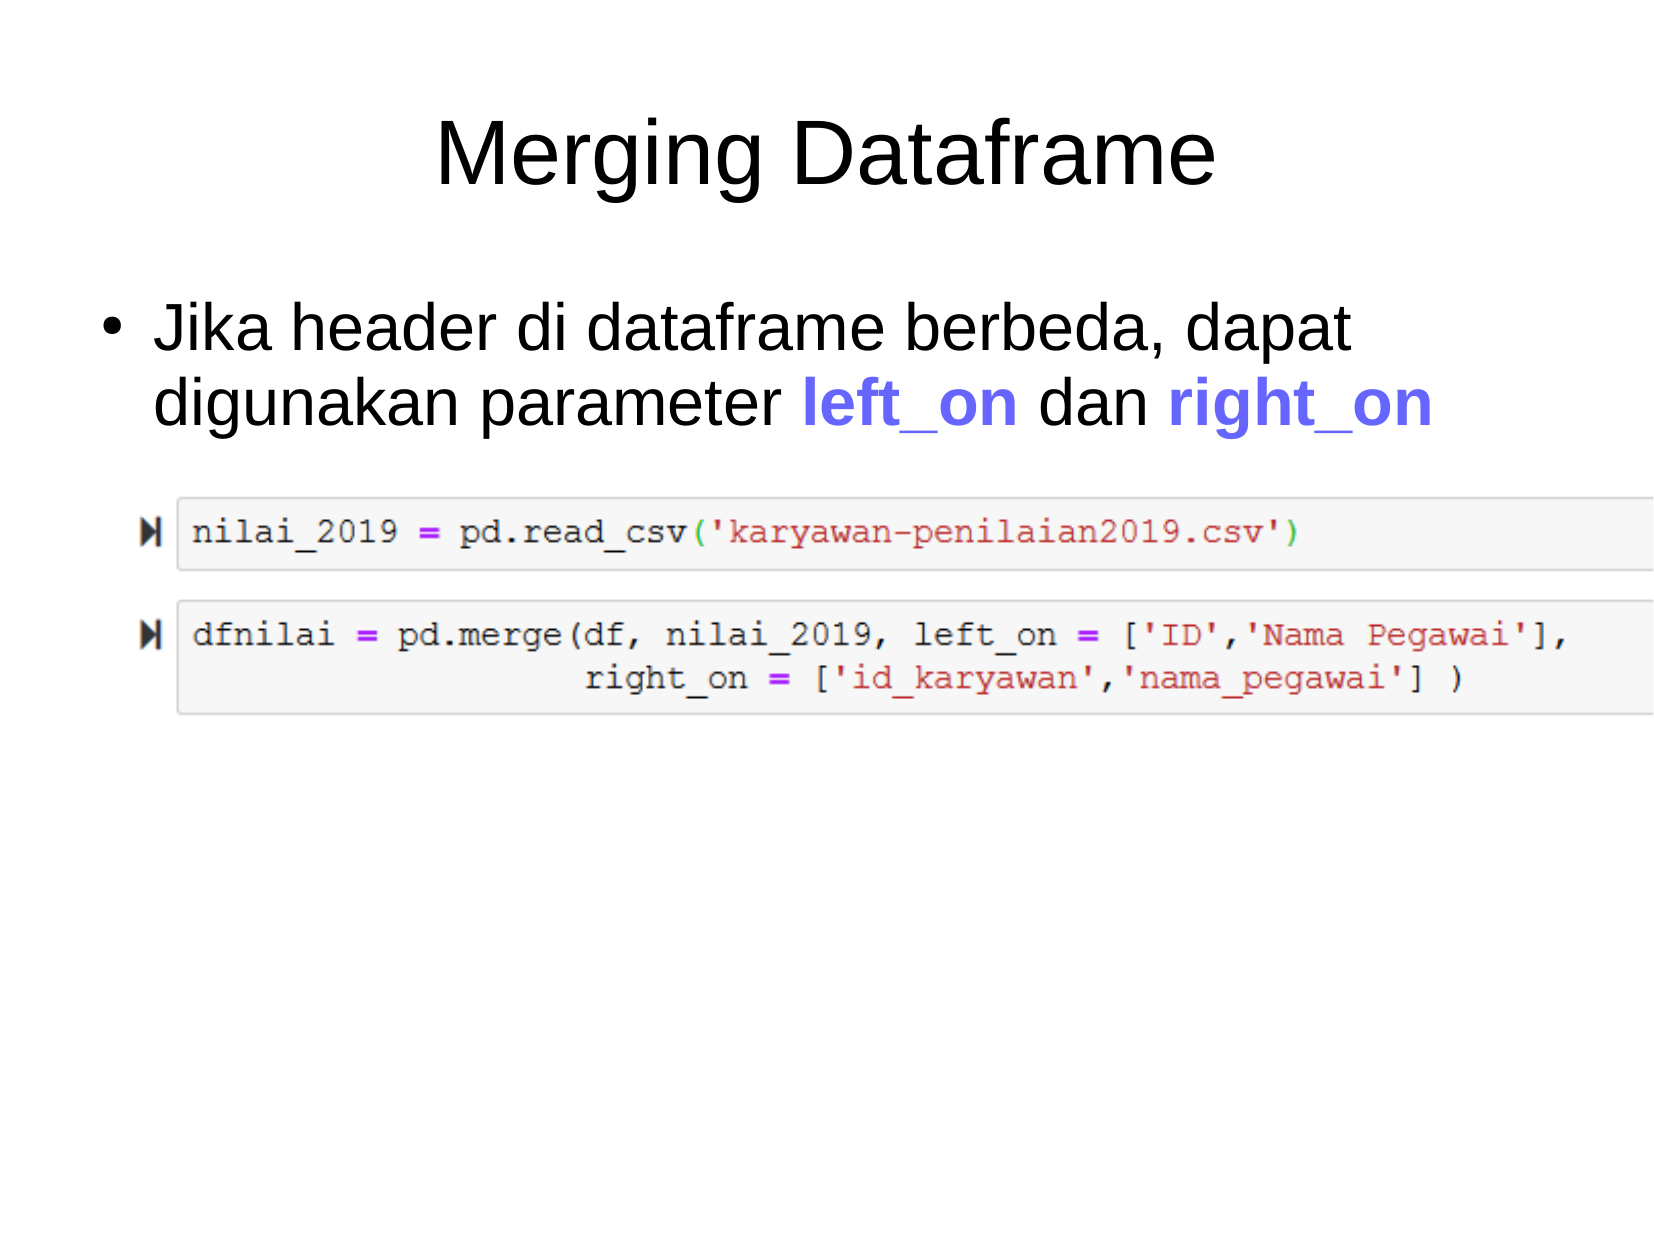

# Merging Dataframe
Jika header di dataframe berbeda, dapat digunakan parameter left_on dan right_on